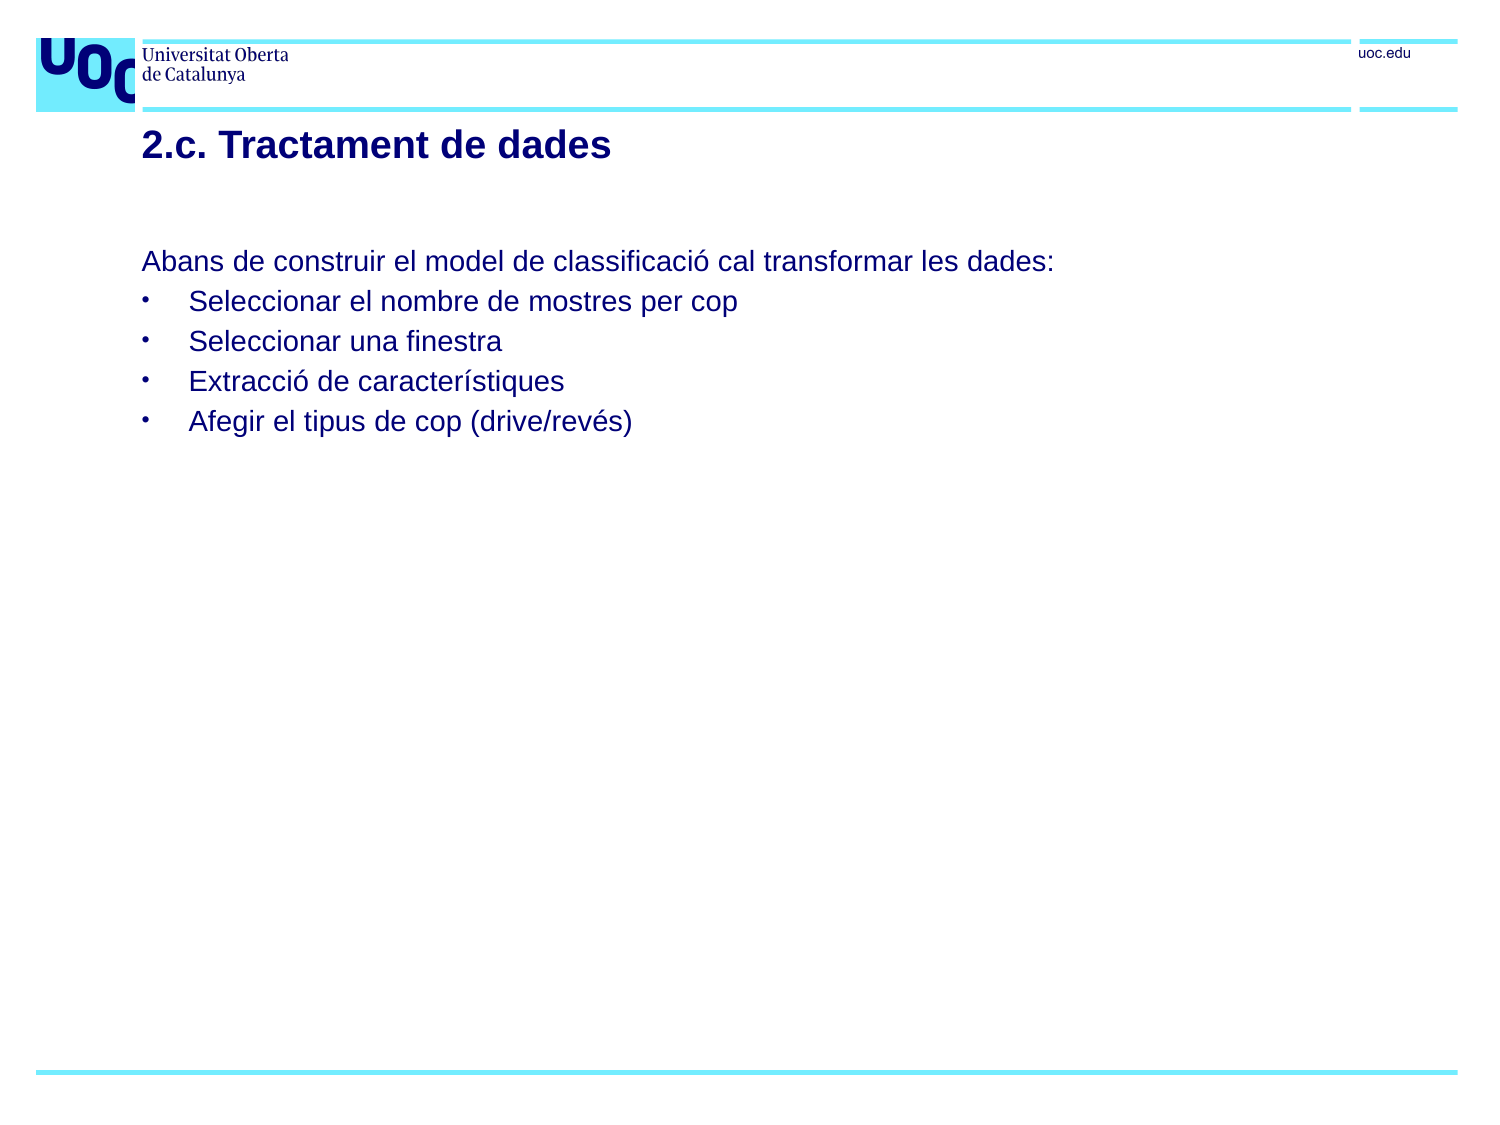

# 2.c. Tractament de dades
Abans de construir el model de classificació cal transformar les dades:
Seleccionar el nombre de mostres per cop
Seleccionar una finestra
Extracció de característiques
Afegir el tipus de cop (drive/revés)